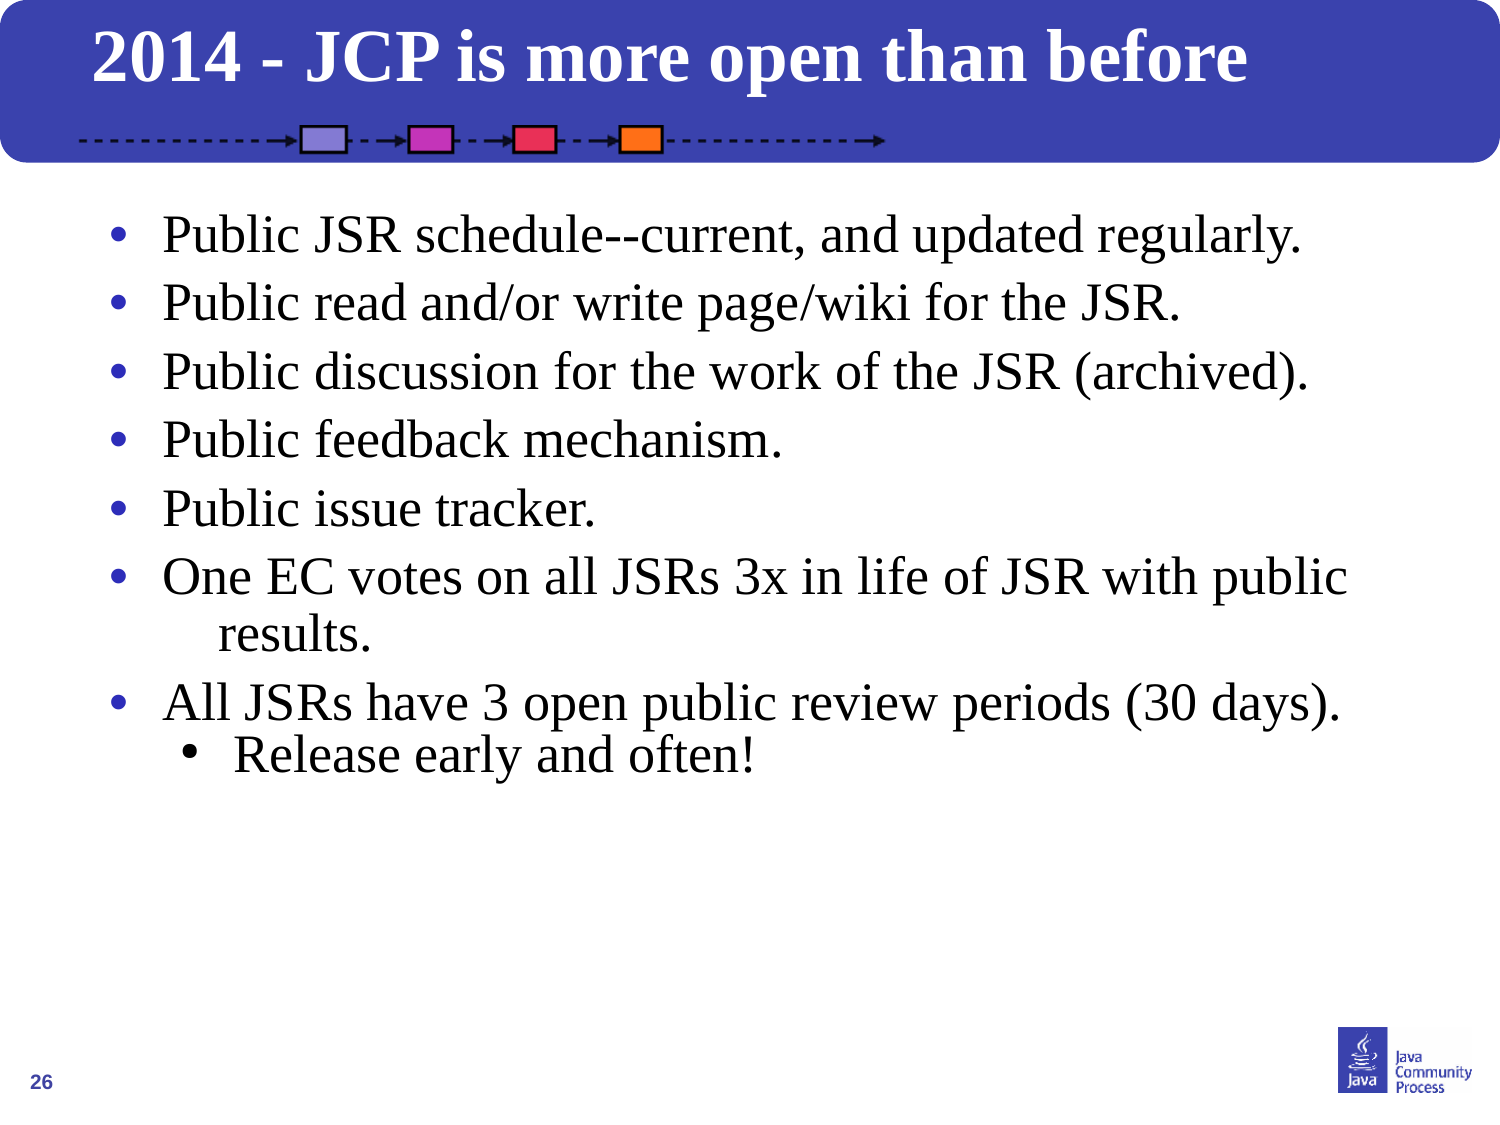

2014 - JCP is more open than before
# Public JSR schedule--current, and updated regularly.
Public read and/or write page/wiki for the JSR.
Public discussion for the work of the JSR (archived).
Public feedback mechanism.
Public issue tracker.
One EC votes on all JSRs 3x in life of JSR with public results.
All JSRs have 3 open public review periods (30 days).
Release early and often!